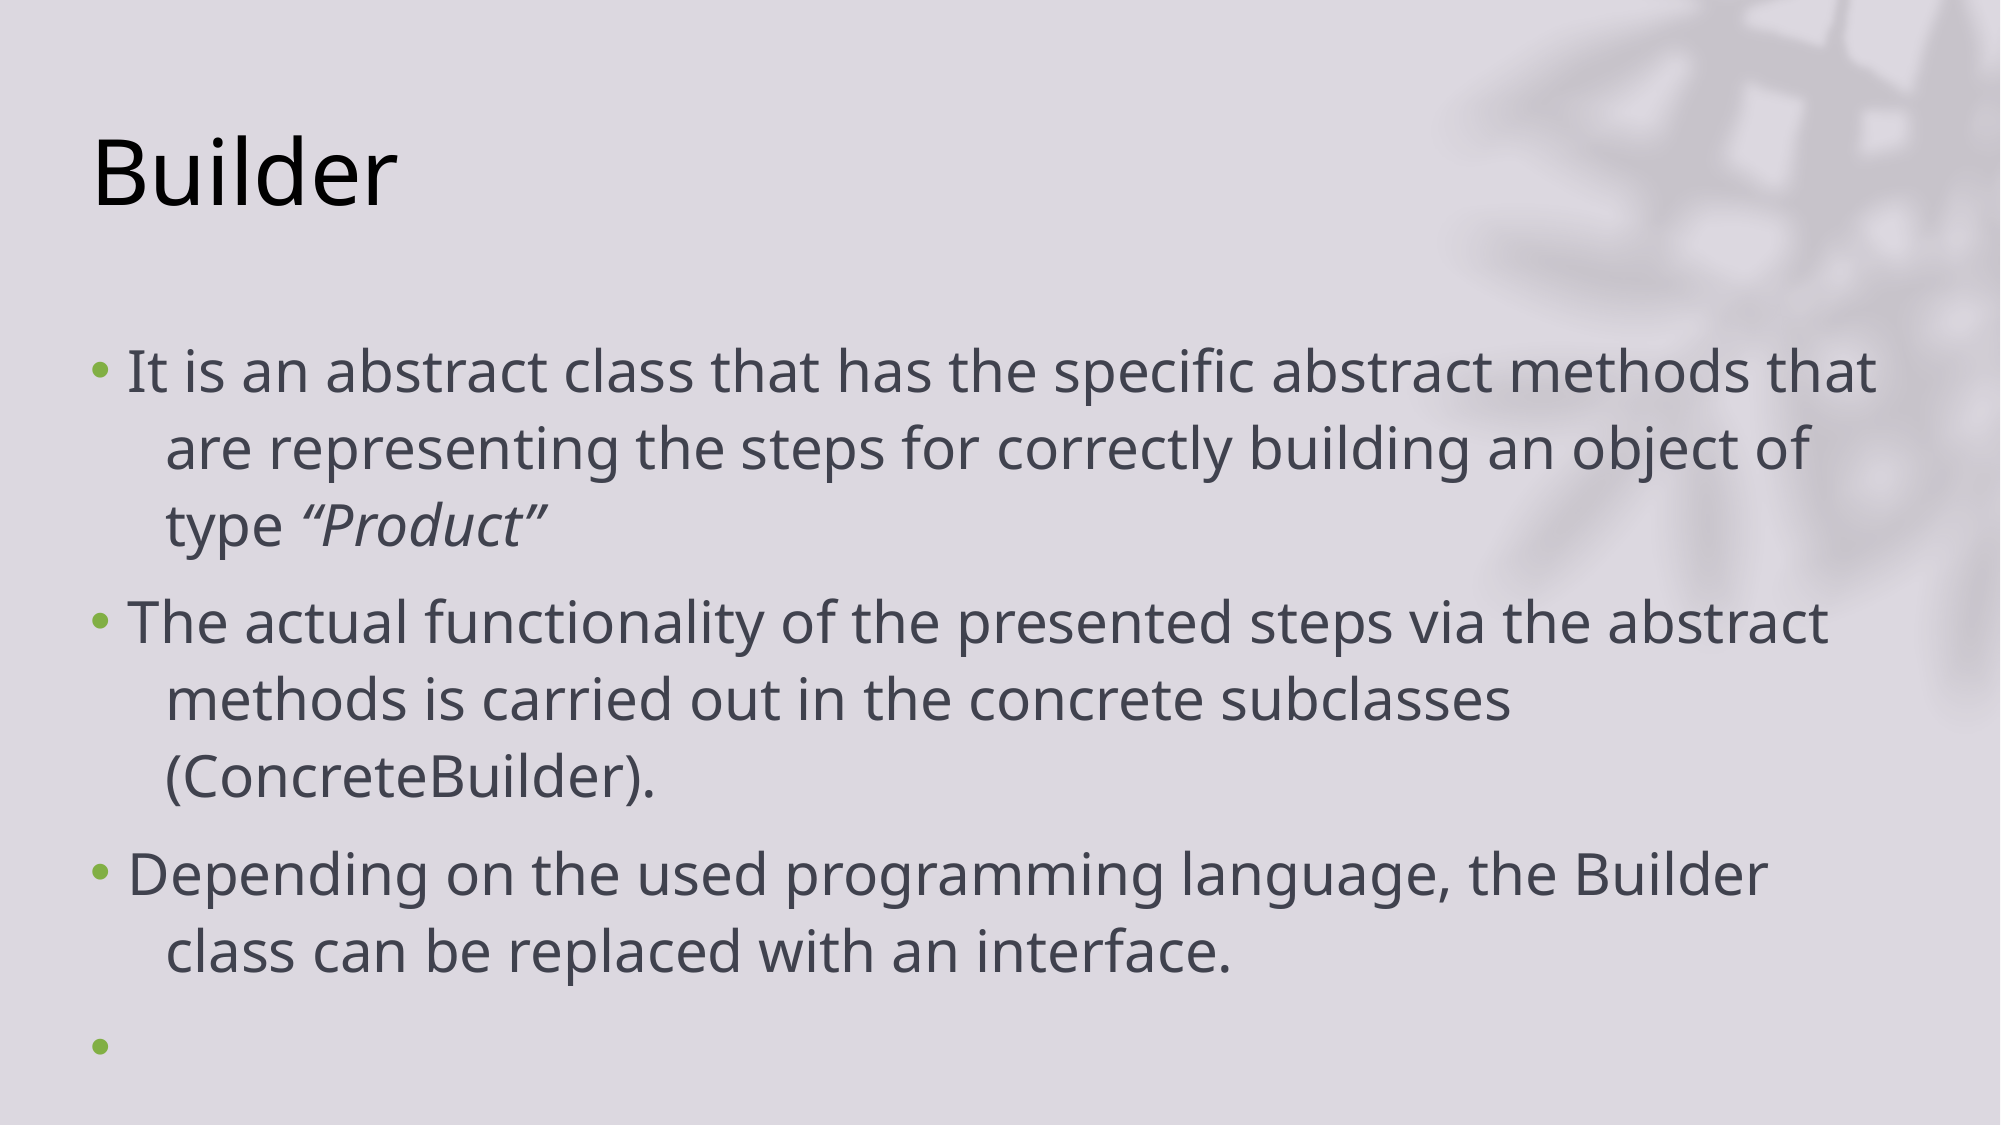

# Builder
It is an abstract class that has the specific abstract methods that are representing the steps for correctly building an object of type “Product”
The actual functionality of the presented steps via the abstract methods is carried out in the concrete subclasses (ConcreteBuilder).
Depending on the used programming language, the Builder class can be replaced with an interface.